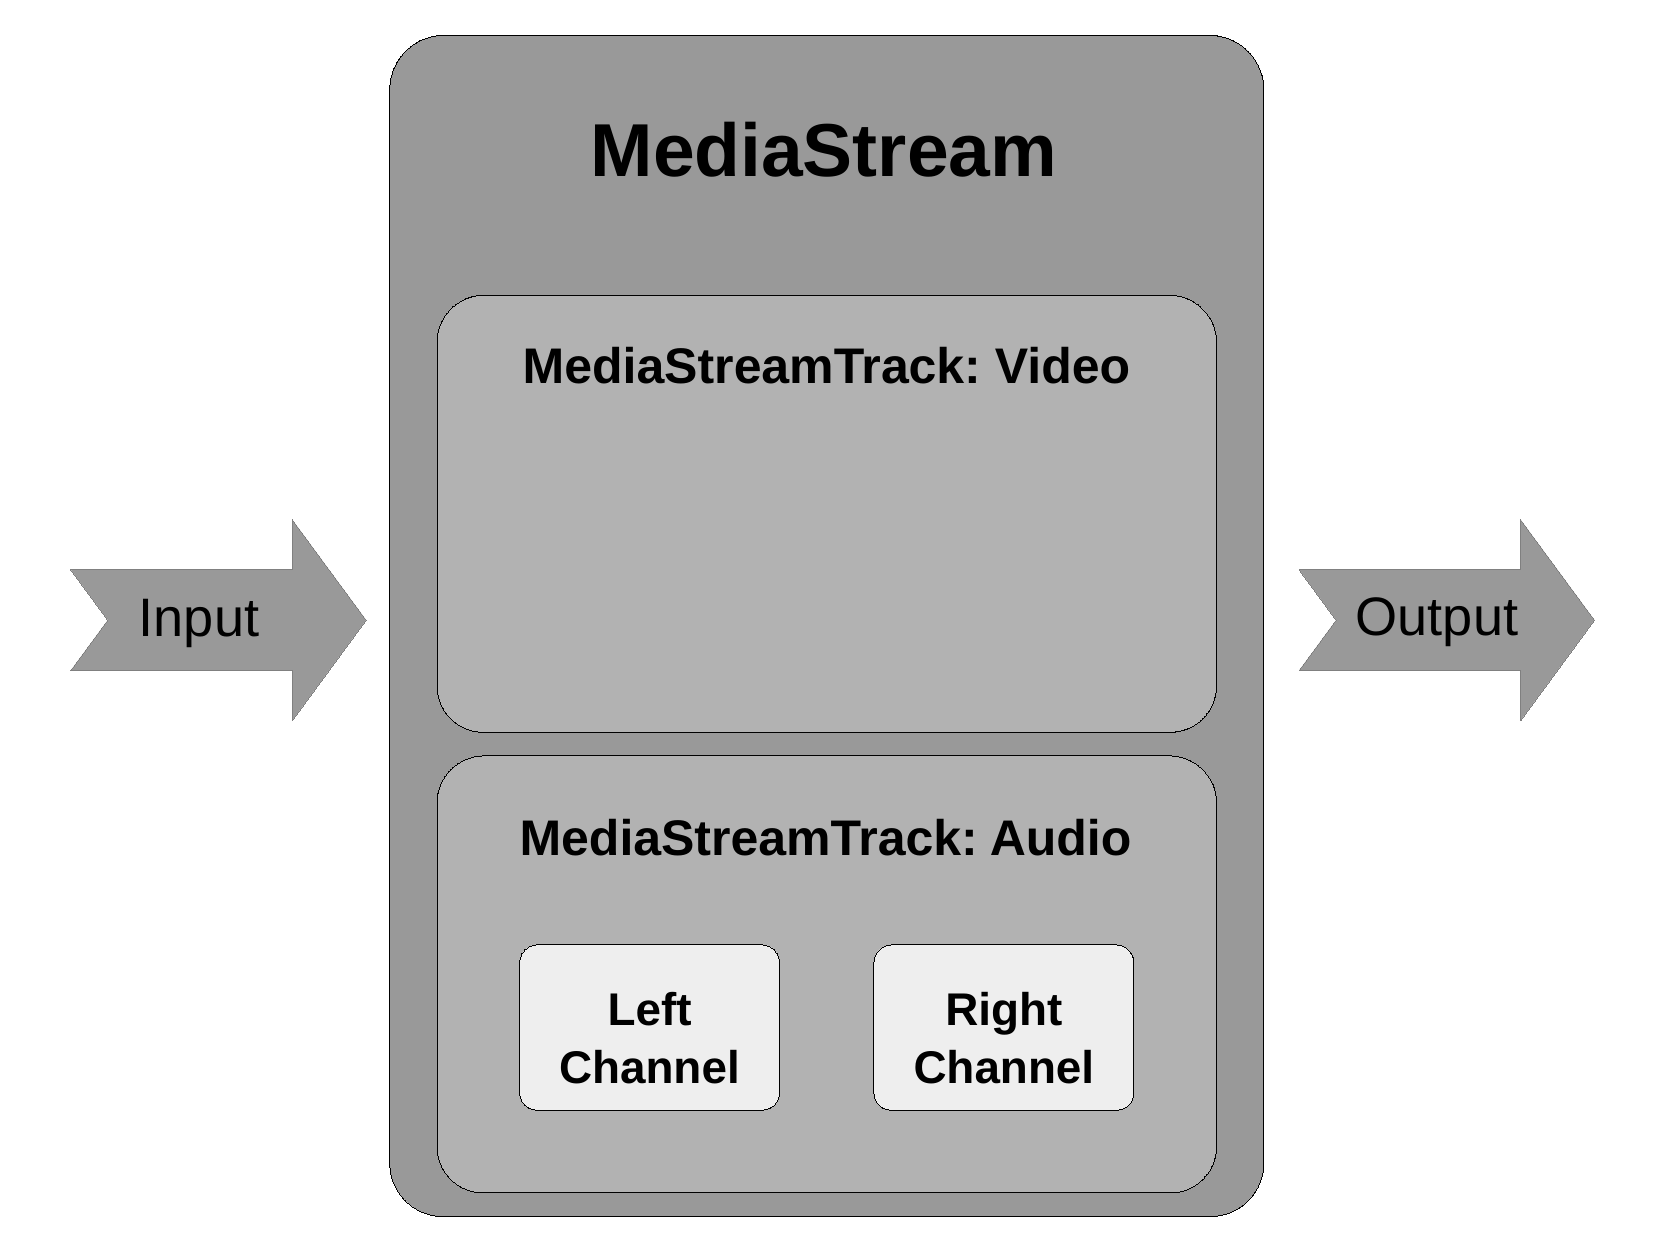

MediaStream
MediaStreamTrack: Video
Output
Input
MediaStreamTrack: Audio
Left Channel
Right Channel